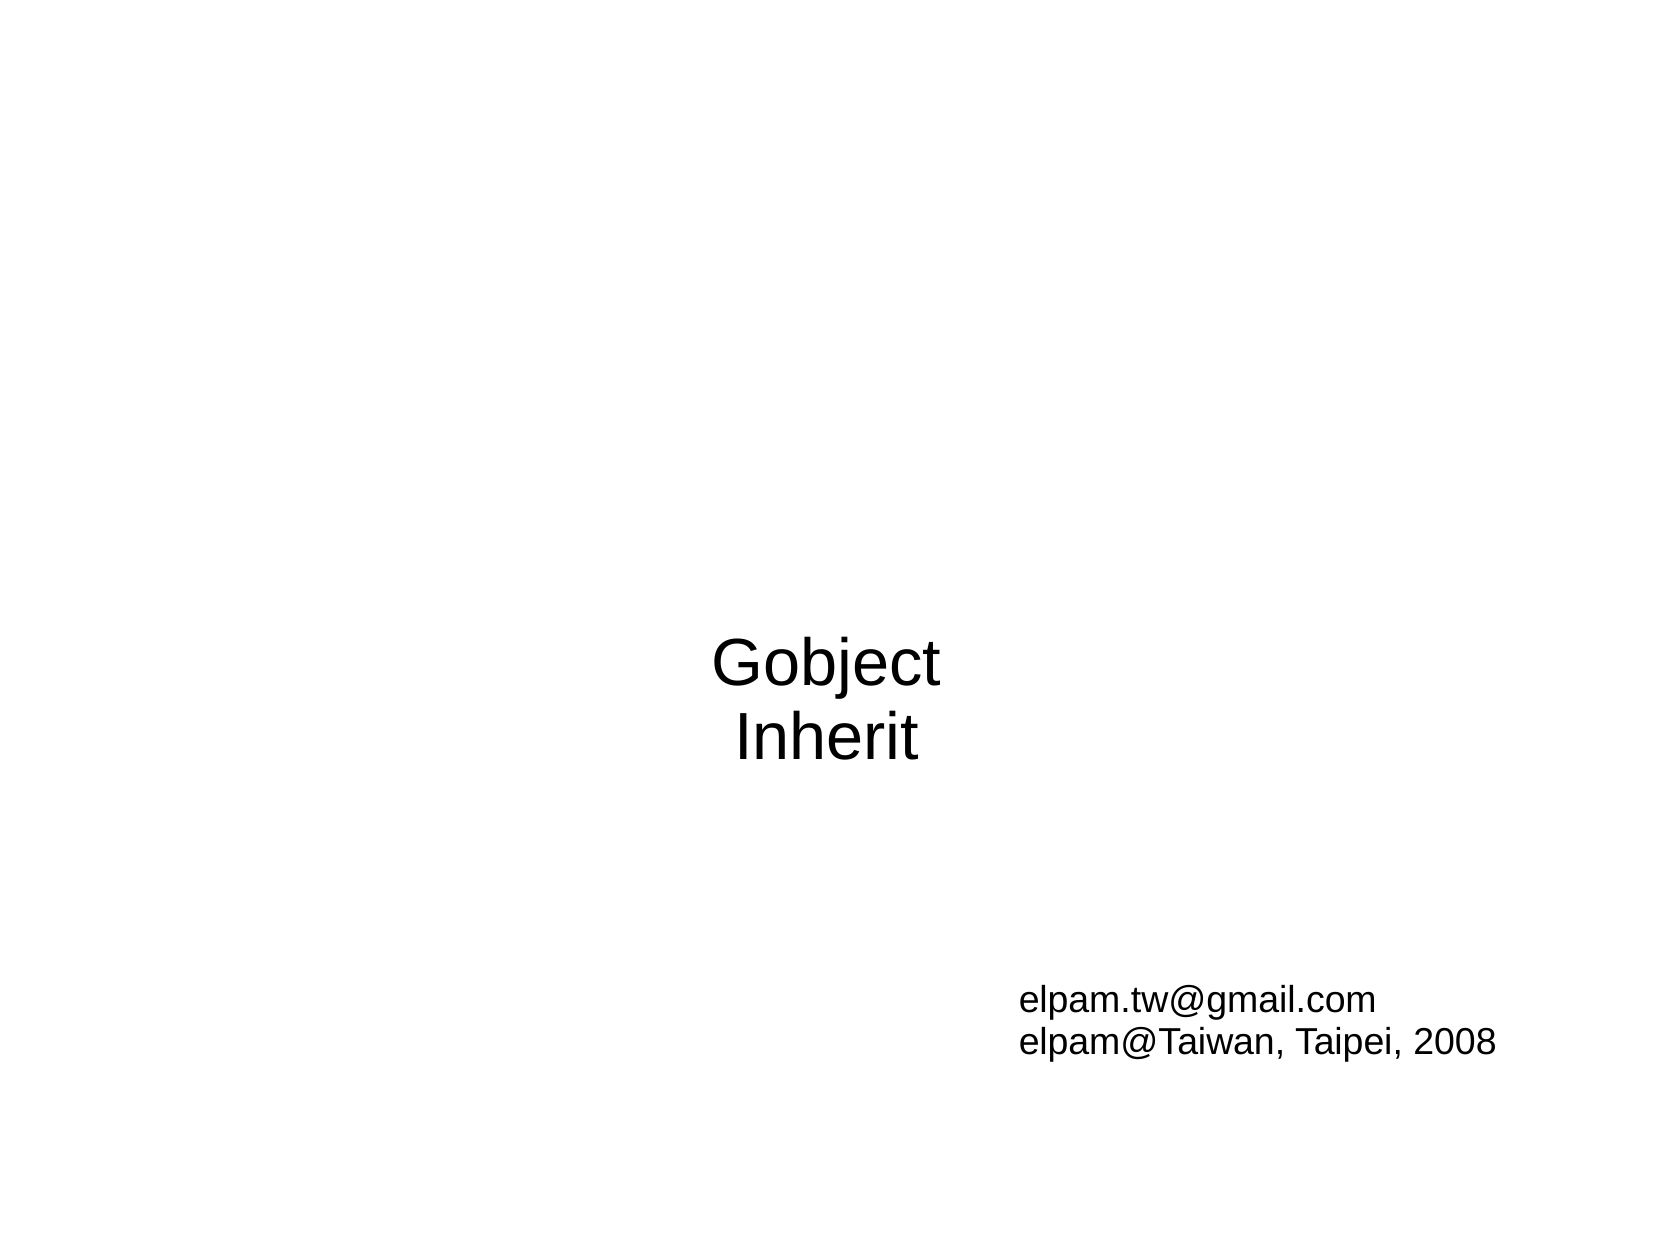

#
Gobject
Inherit
elpam.tw@gmail.com
elpam@Taiwan, Taipei, 2008